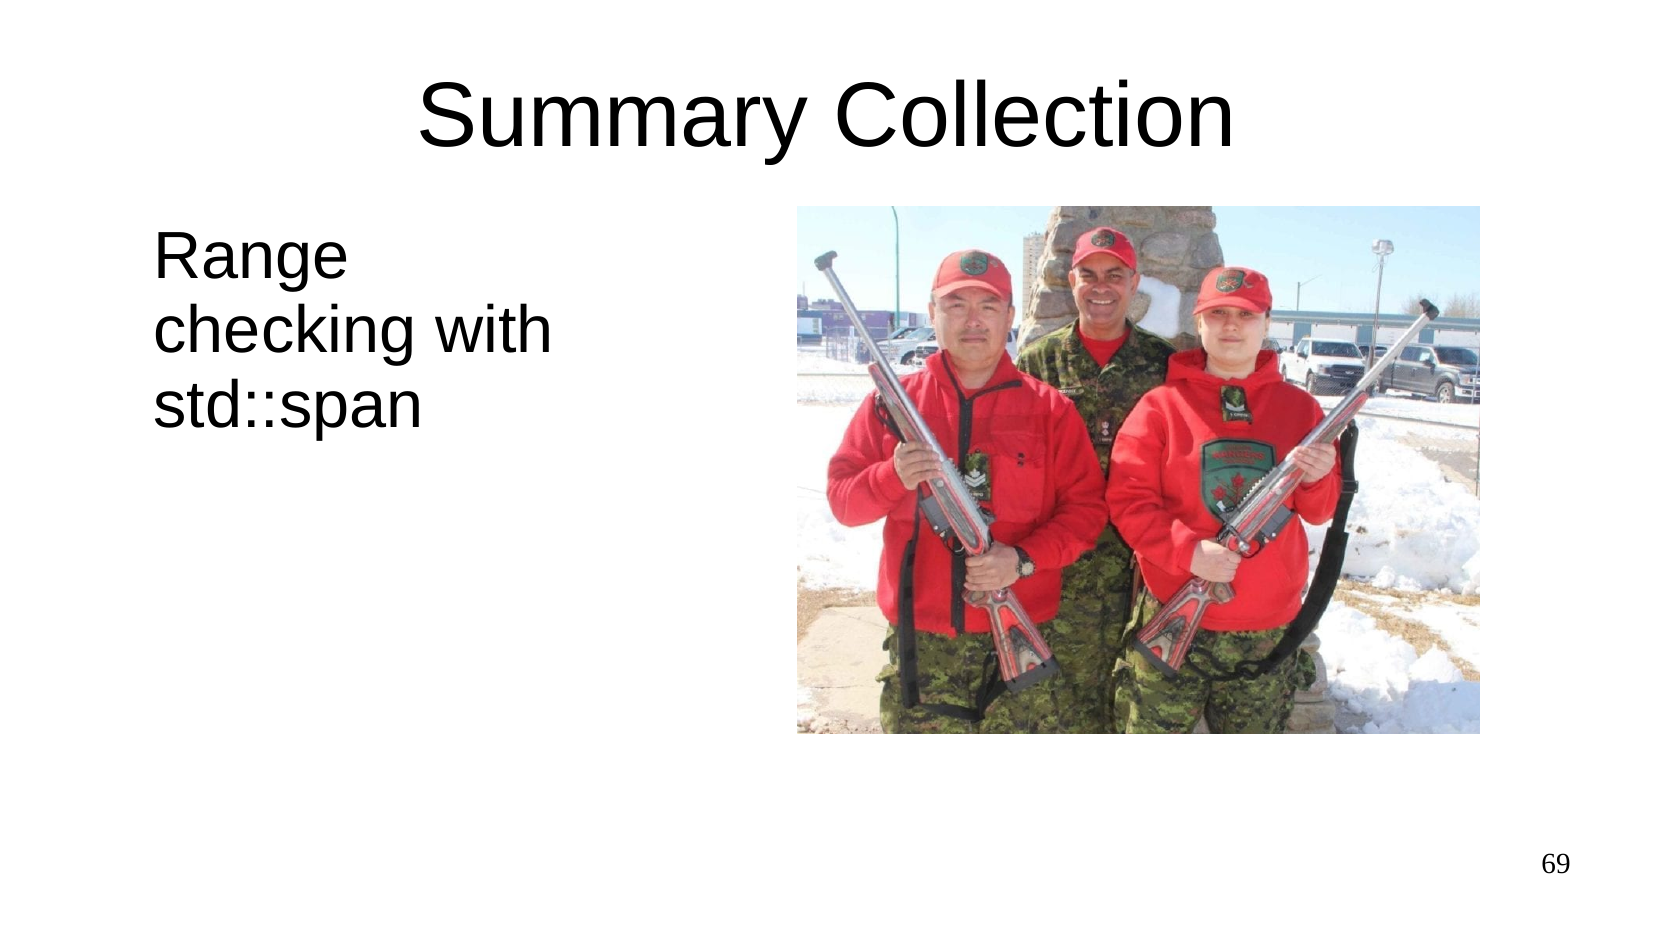

# Summary Collection
Range checking with std::span
69